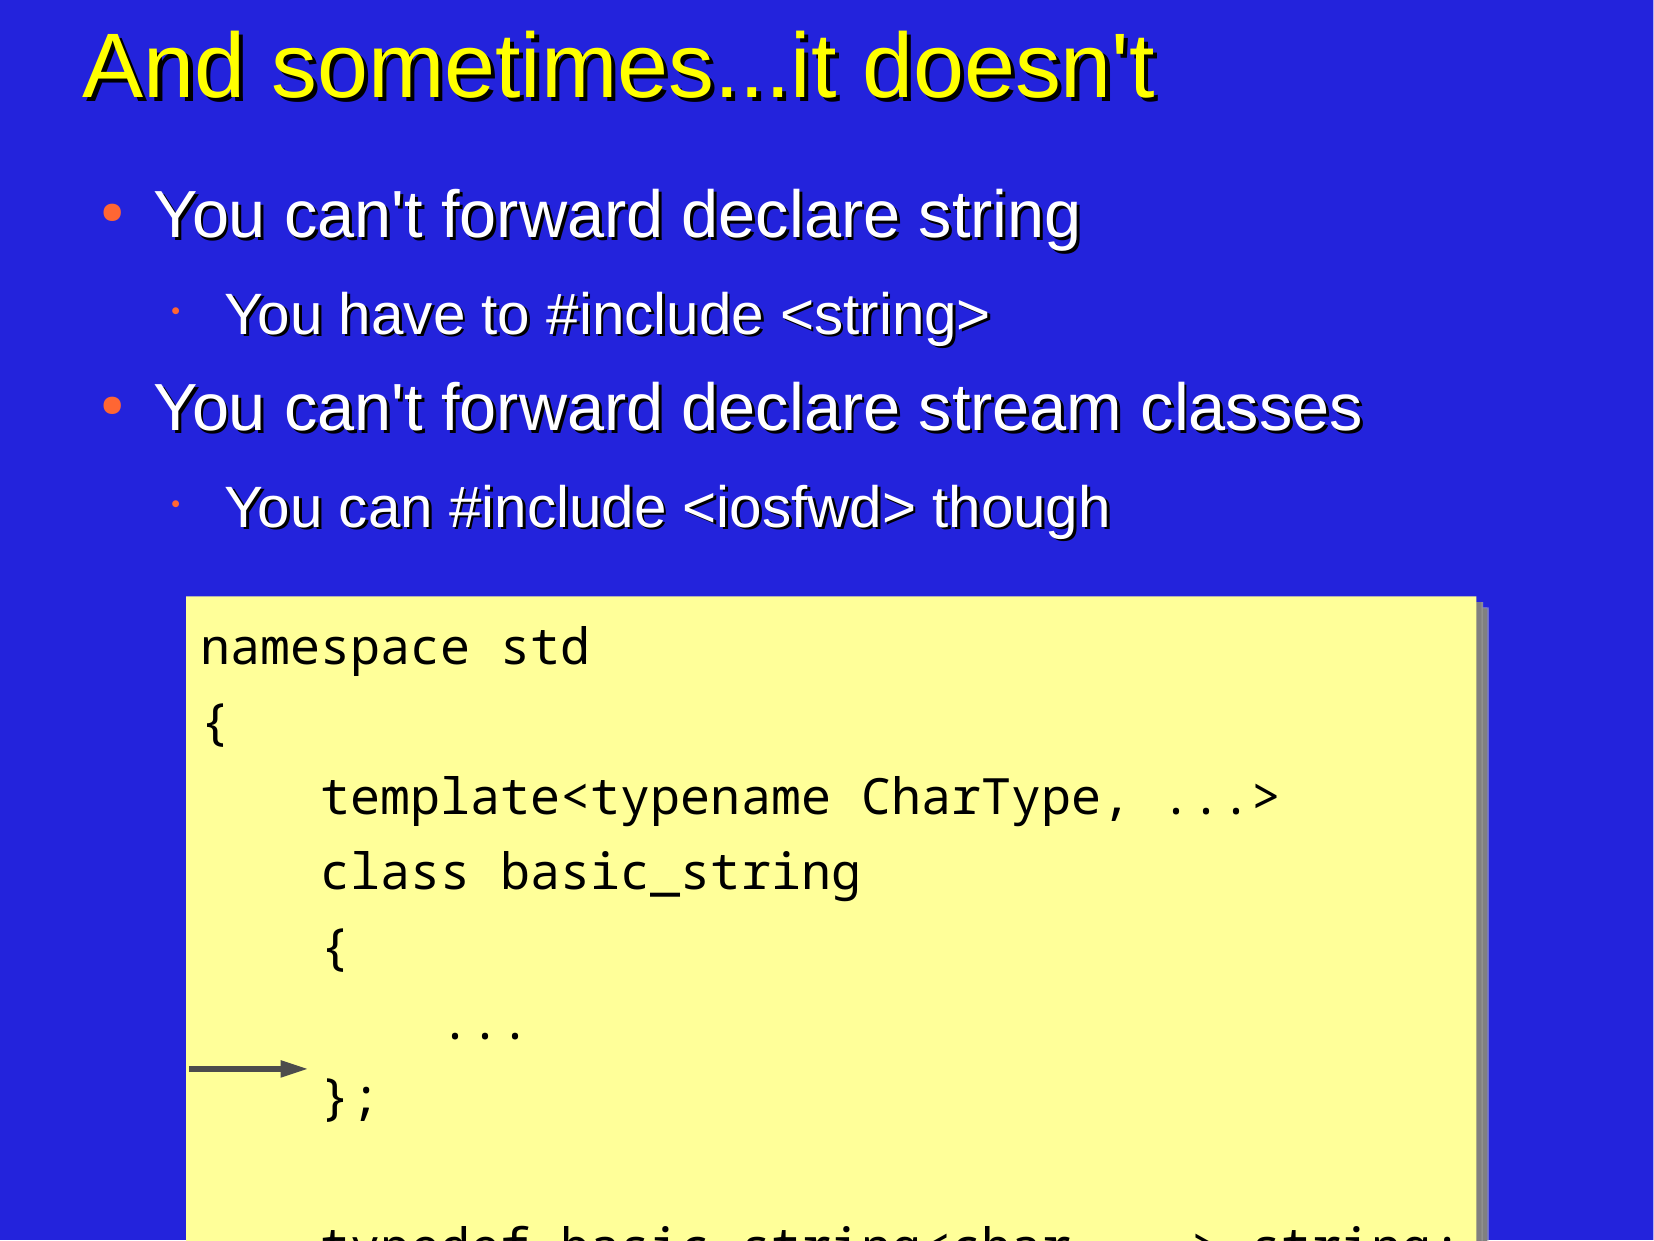

# And sometimes...it doesn't
You can't forward declare string
You have to #include <string>
You can't forward declare stream classes
You can #include <iosfwd> though
namespace std
{
 template<typename CharType, ...>
 class basic_string
 {
 ...
 };
 typedef basic_string<char,...> string;
}